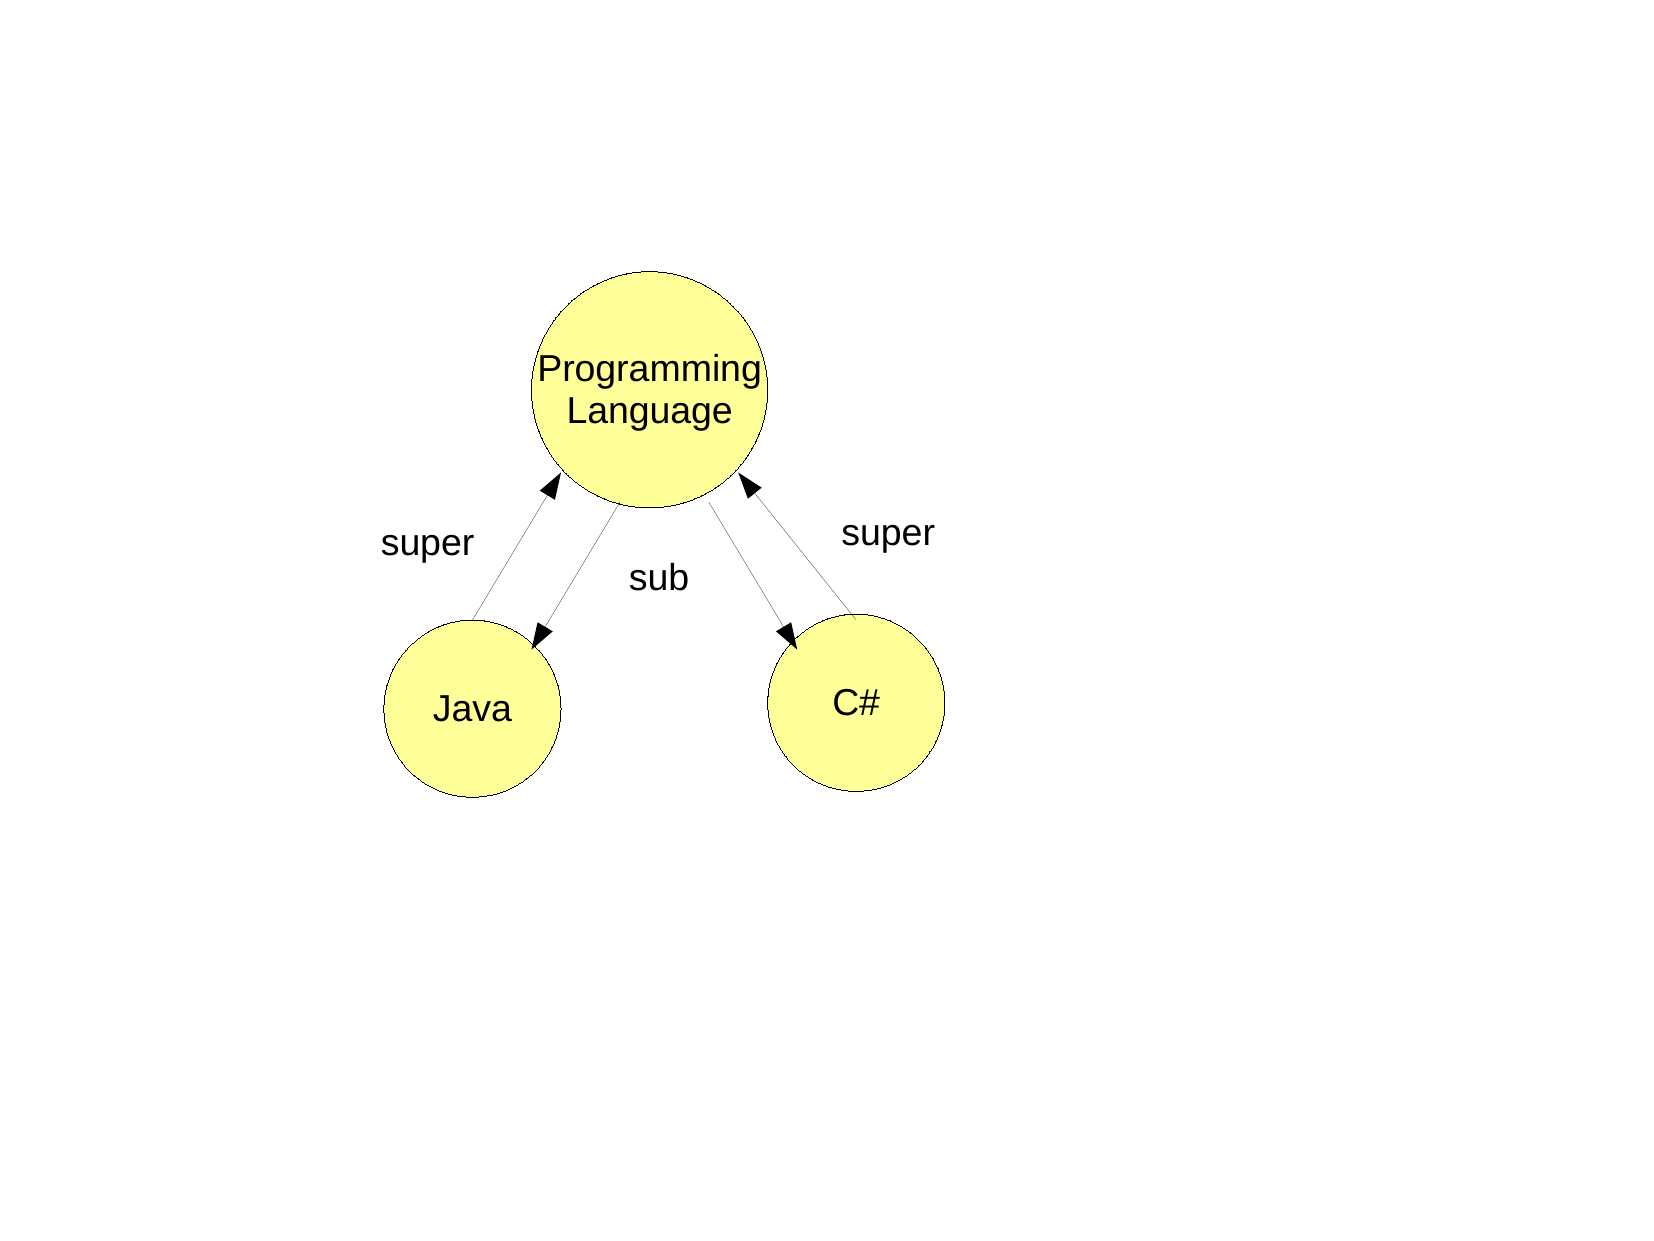

Programming
Language
super
super
sub
C#
Java